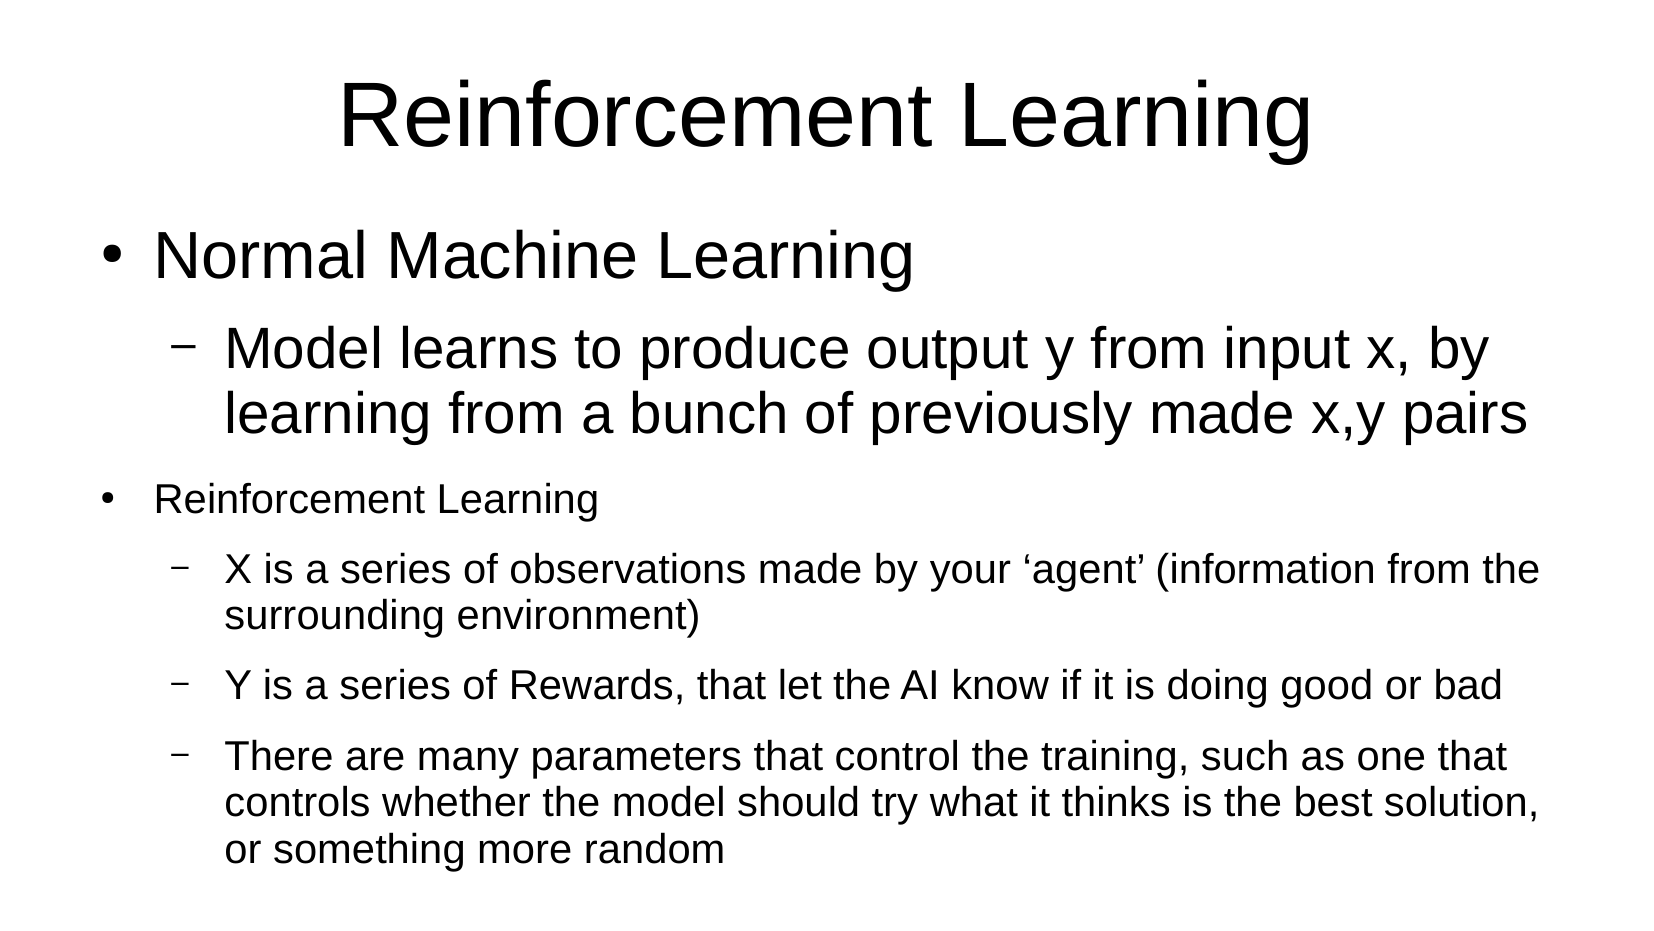

# Reinforcement Learning
Normal Machine Learning
Model learns to produce output y from input x, by learning from a bunch of previously made x,y pairs
Reinforcement Learning
X is a series of observations made by your ‘agent’ (information from the surrounding environment)
Y is a series of Rewards, that let the AI know if it is doing good or bad
There are many parameters that control the training, such as one that controls whether the model should try what it thinks is the best solution, or something more random